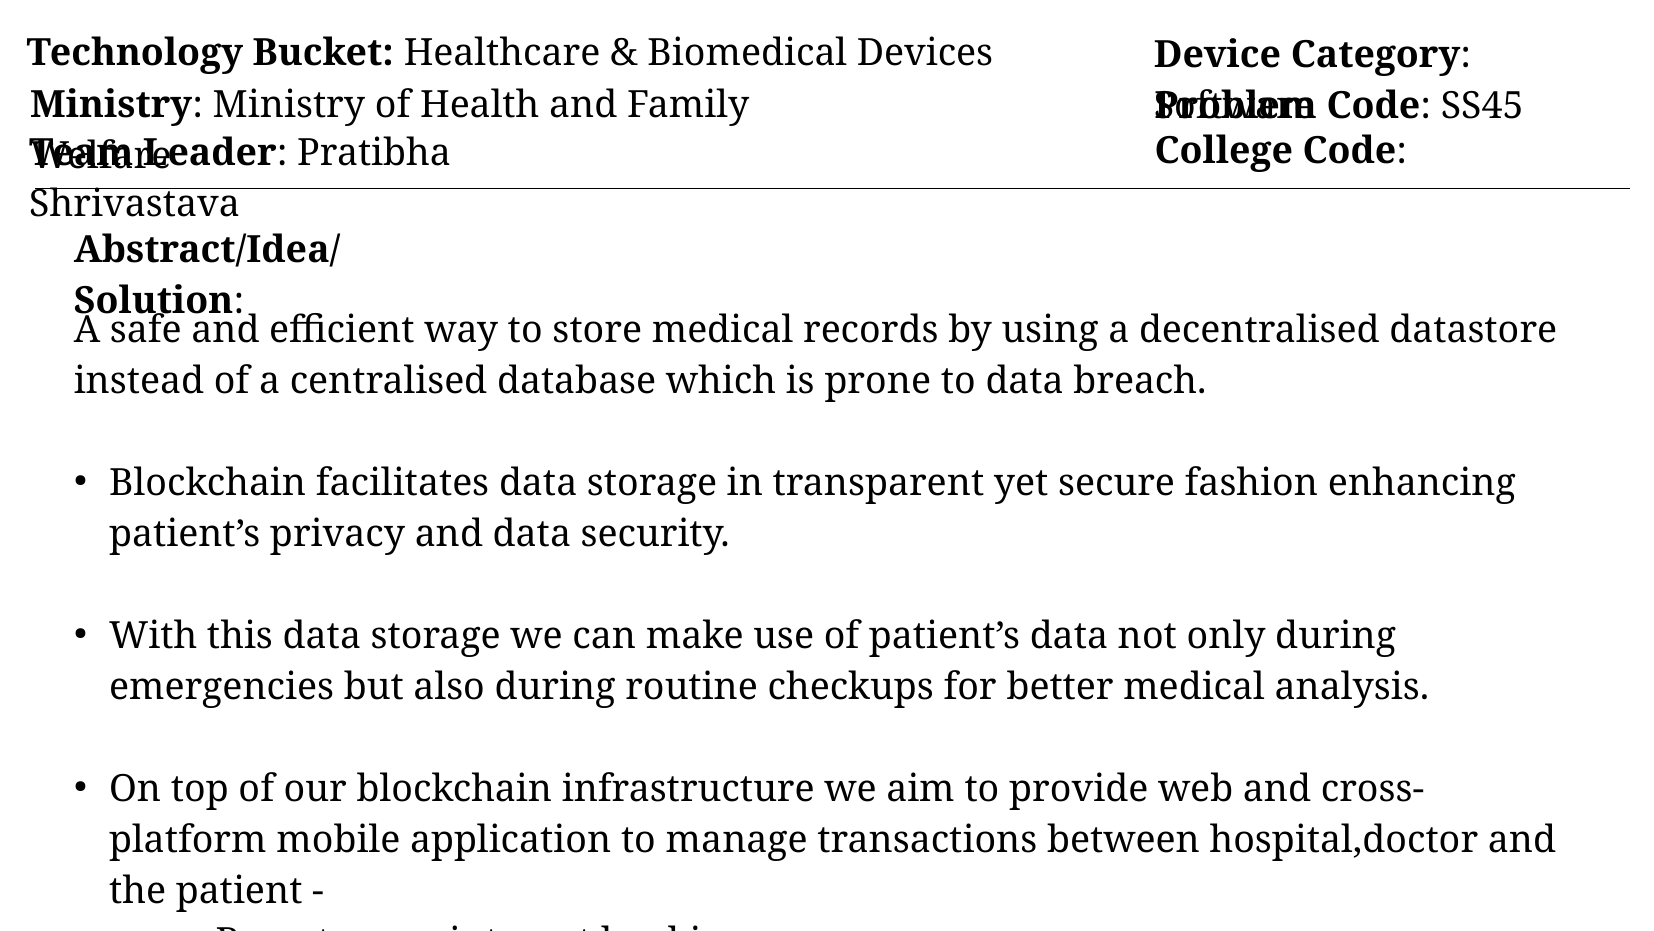

Technology Bucket: Healthcare & Biomedical Devices
Device Category: Software
Ministry: Ministry of Health and Family Welfare
Problem Code: SS45
College Code:
Team Leader: Pratibha Shrivastava
Abstract/Idea/Solution:
A safe and efficient way to store medical records by using a decentralised datastore instead of a centralised database which is prone to data breach.
Blockchain facilitates data storage in transparent yet secure fashion enhancing patient’s privacy and data security.
With this data storage we can make use of patient’s data not only during emergencies but also during routine checkups for better medical analysis.
On top of our blockchain infrastructure we aim to provide web and cross-platform mobile application to manage transactions between hospital,doctor and the patient -
Remote appointment booking
Digital prescription
Timely medical check up notifications
Patient’s identification using Aadhar in case of emergency